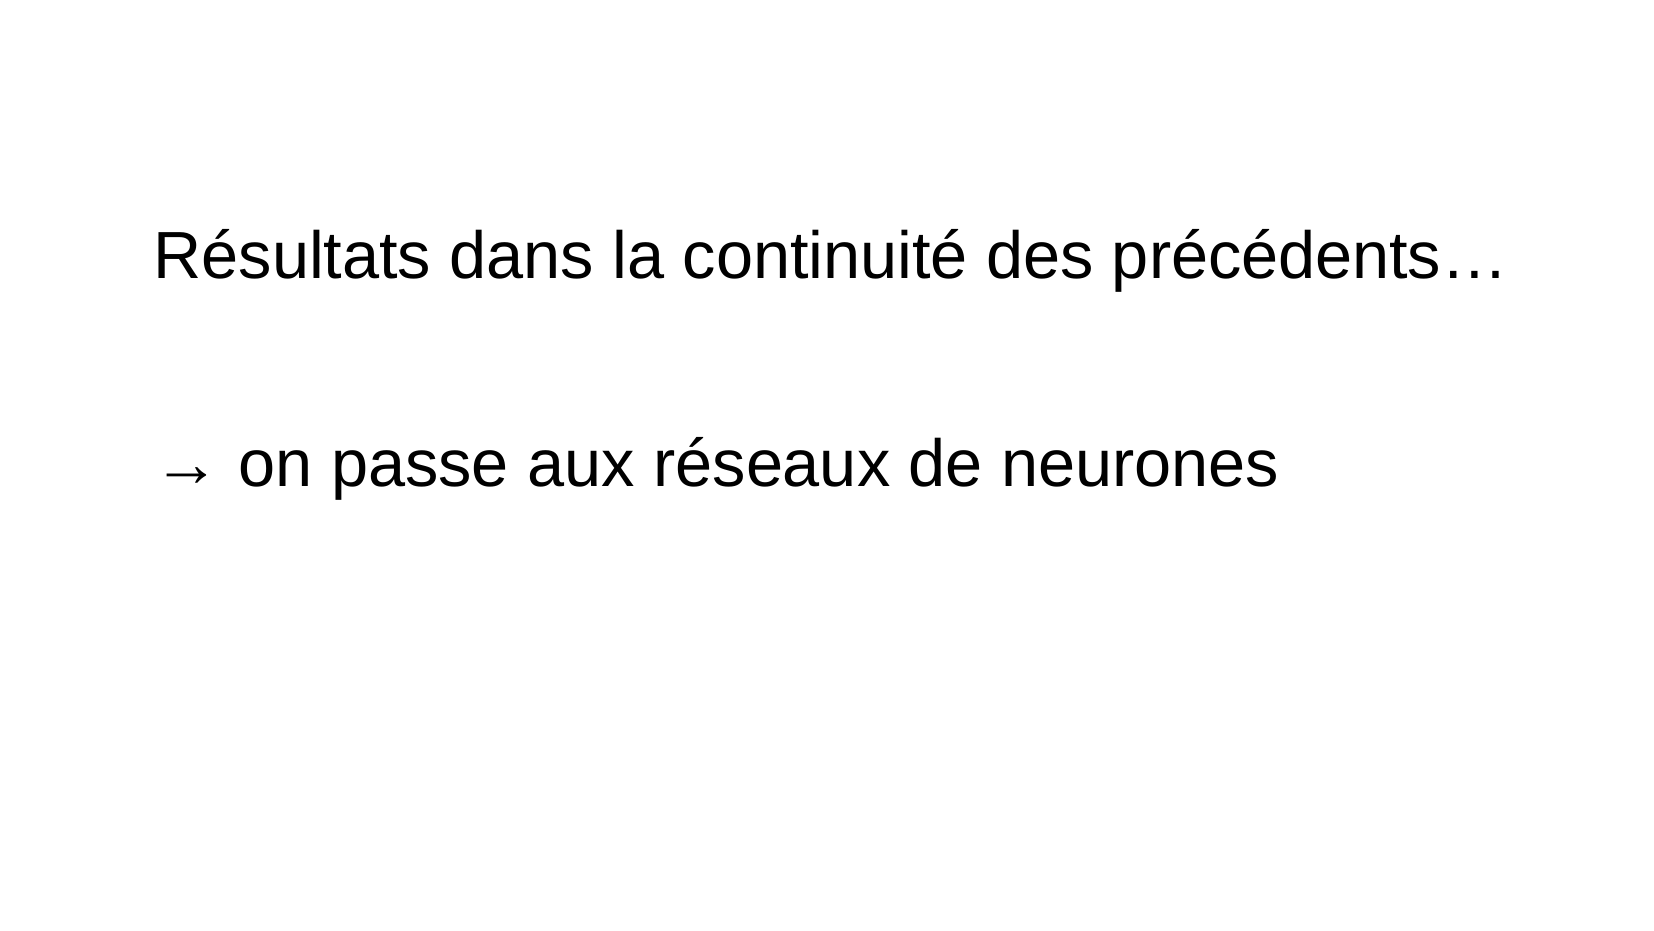

# Résultats dans la continuité des précédents…
→ on passe aux réseaux de neurones